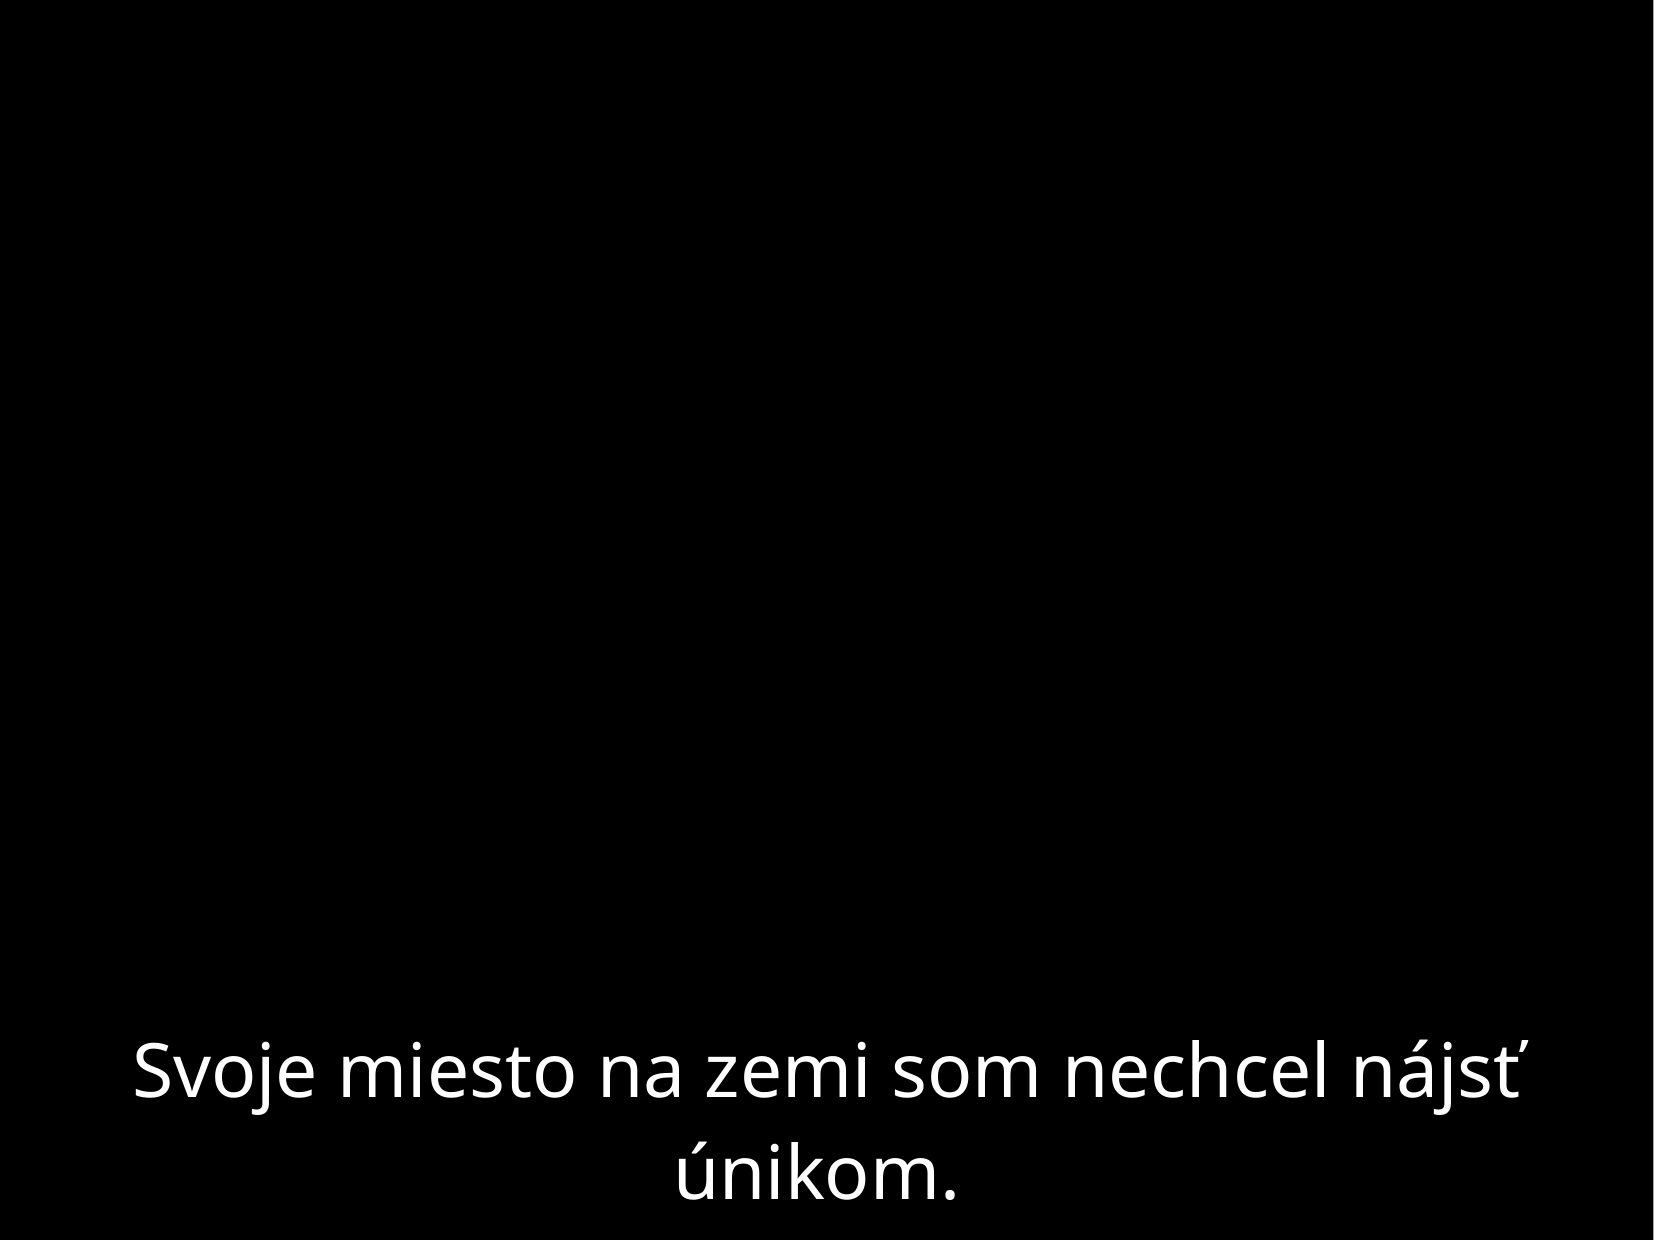

# Svoje miesto na zemi som nechcel nájsť únikom.